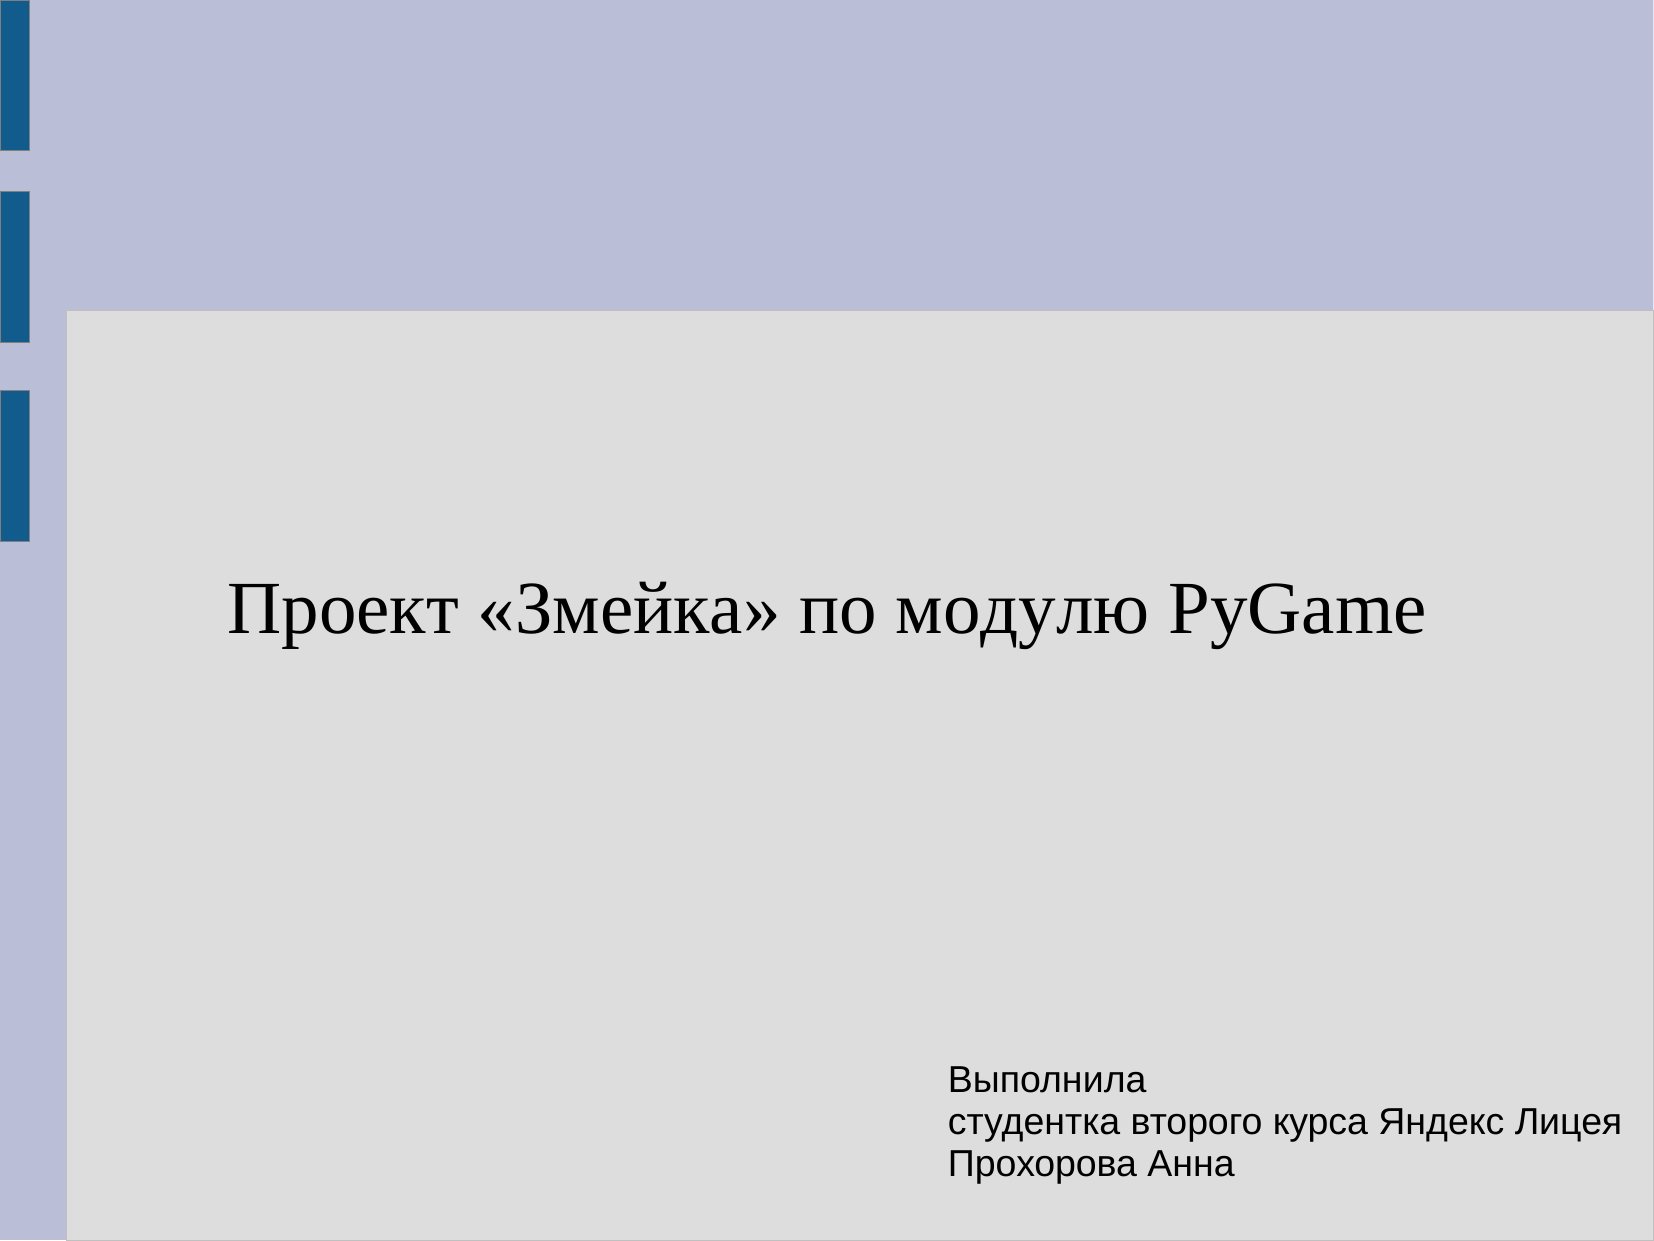

# Проект «Змейка» по модулю PyGame
Выполнила
студентка второго курса Яндекс Лицея
Прохорова Анна